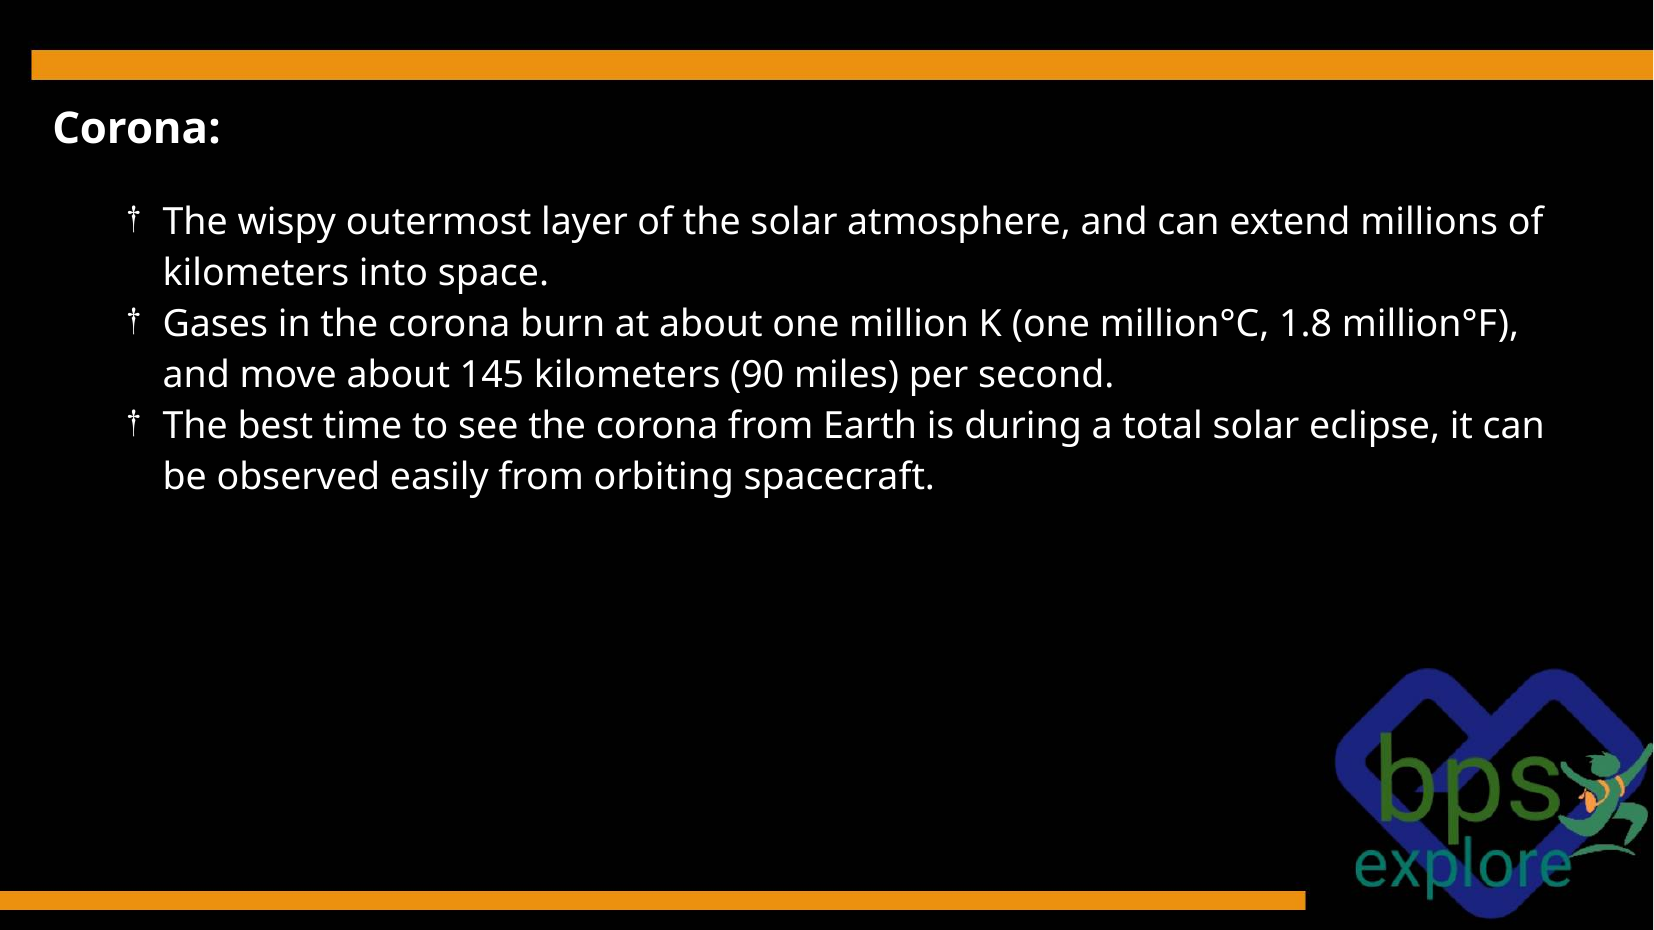

Corona:
The wispy outermost layer of the solar atmosphere, and can extend millions of kilometers into space.
Gases in the corona burn at about one million K (one million°C, 1.8 million°F), and move about 145 kilometers (90 miles) per second.
The best time to see the corona from Earth is during a total solar eclipse, it can be observed easily from orbiting spacecraft.